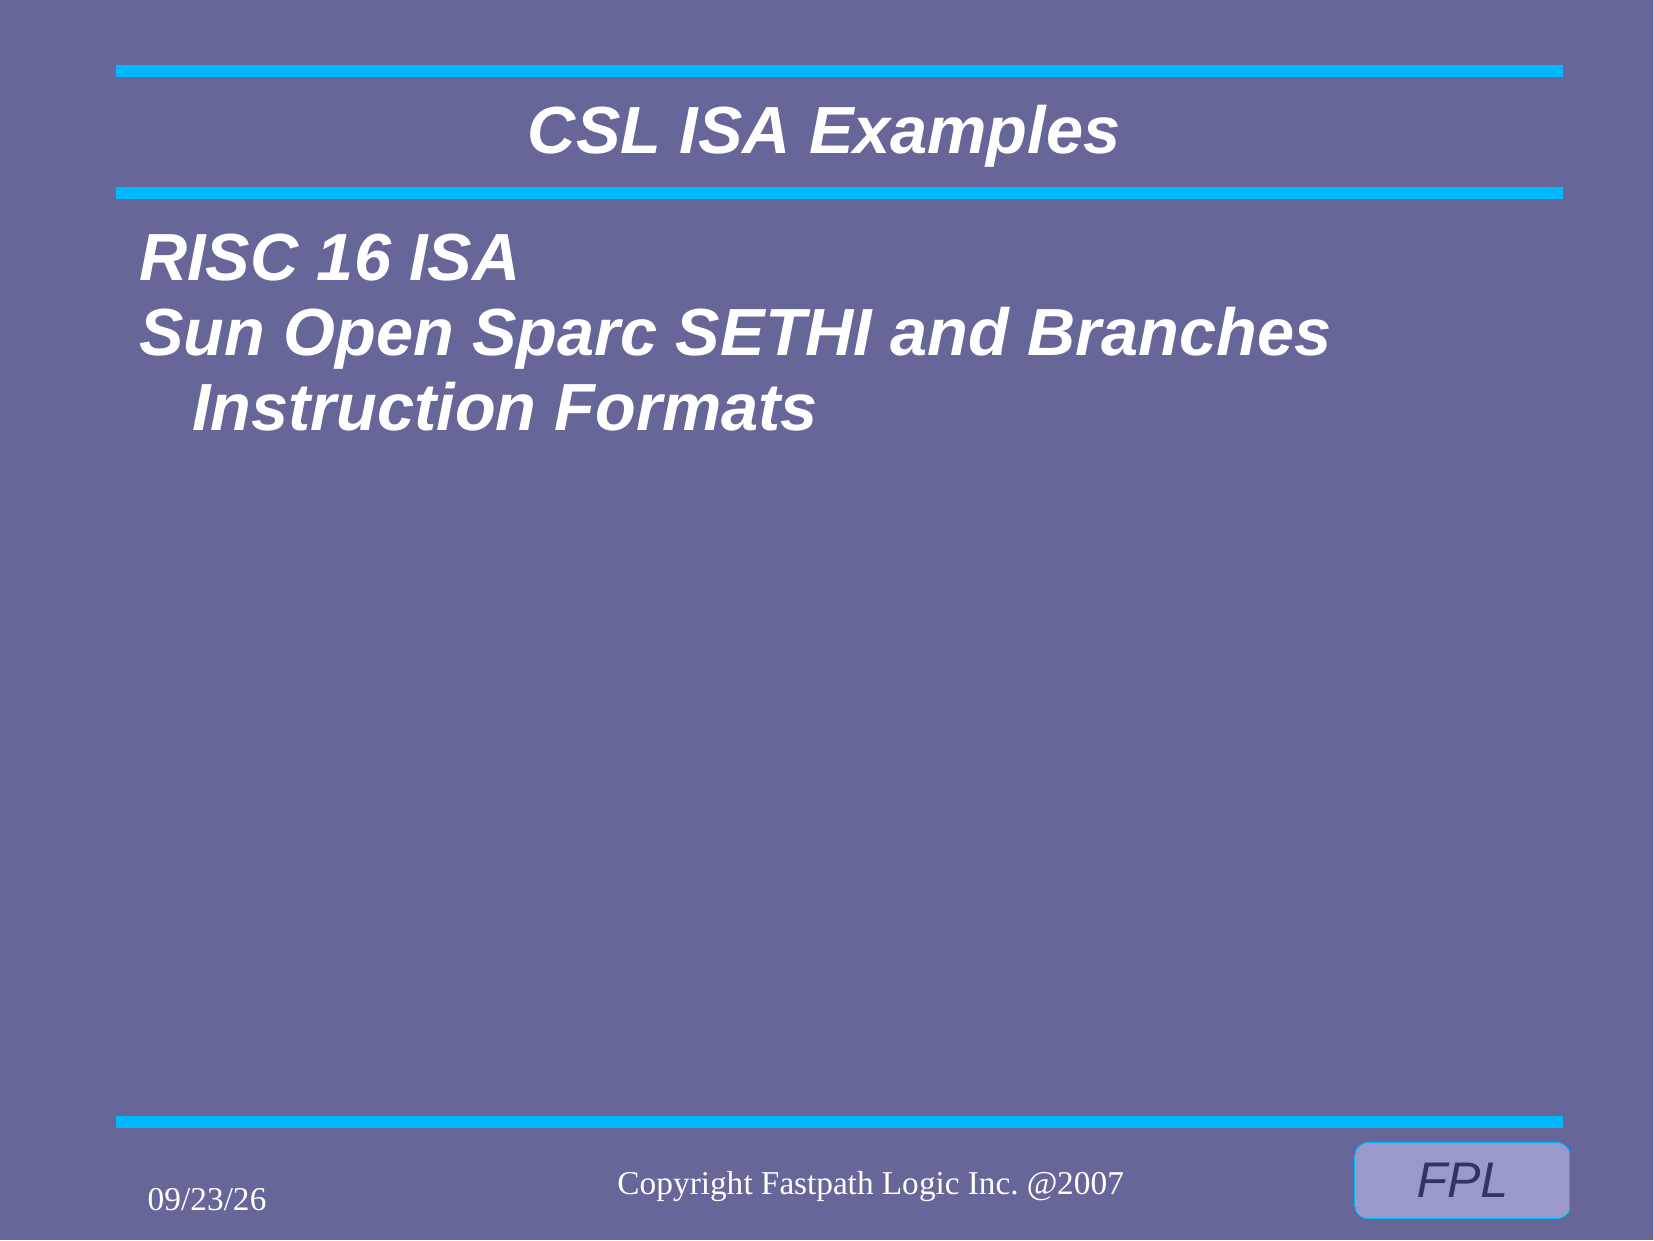

CSL ISA Examples
# RISC 16 ISA
Sun Open Sparc SETHI and Branches Instruction Formats
Copyright Fastpath Logic Inc. @2007